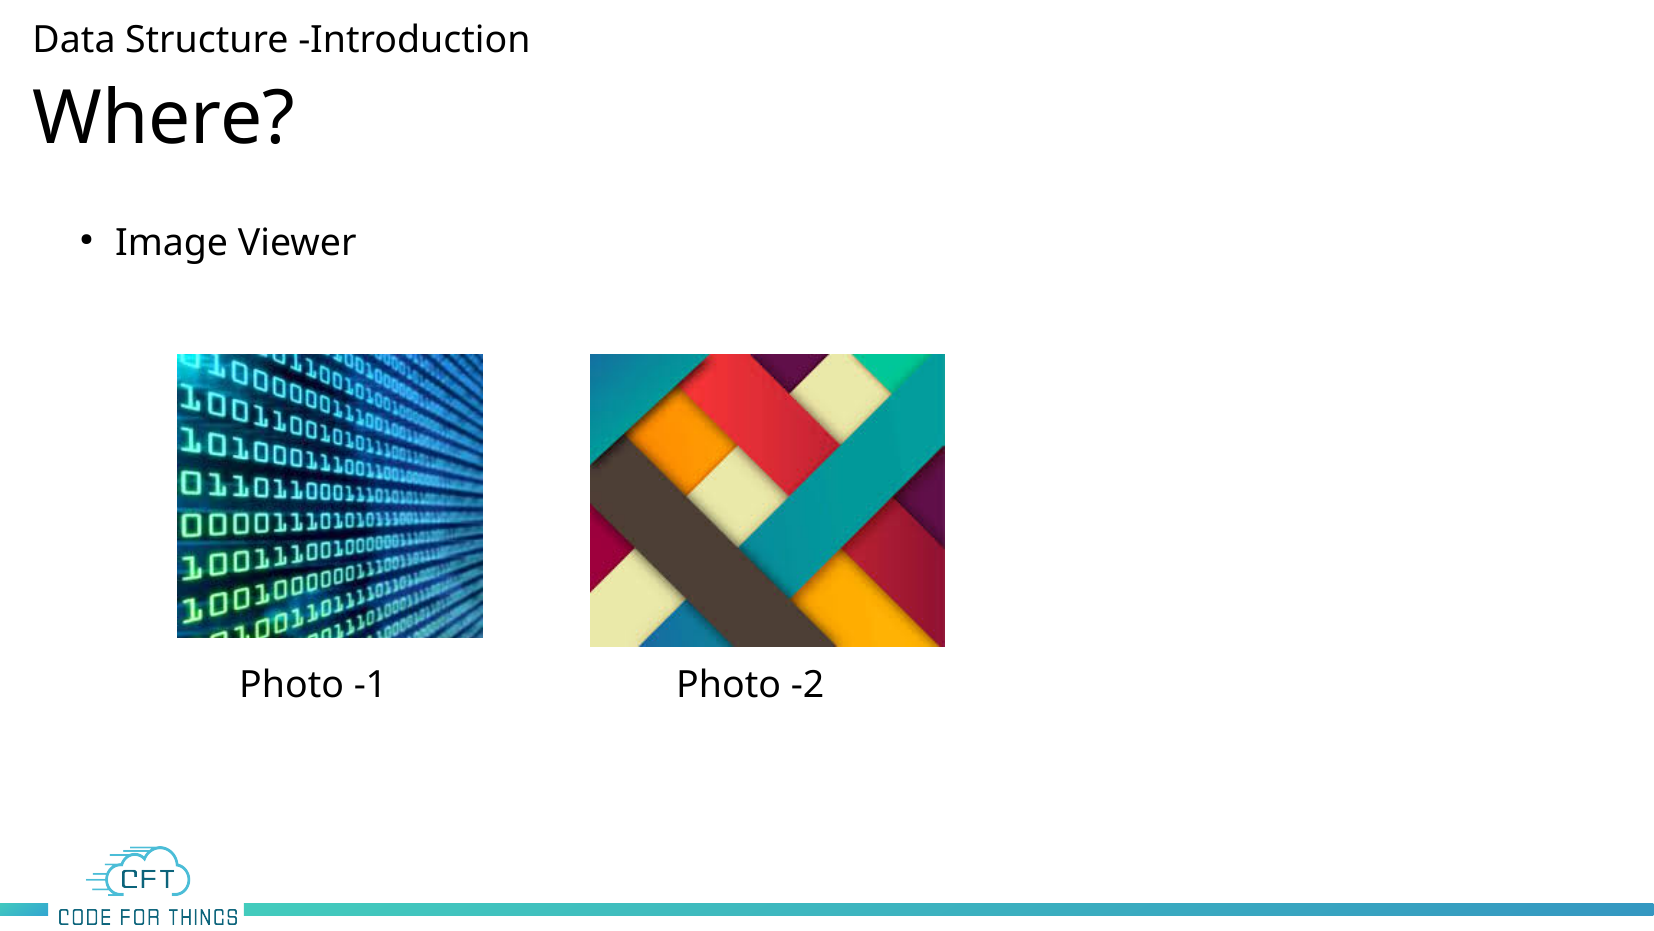

# Data Structure -Introduction Where?
Image Viewer
Photo -1
Photo -2